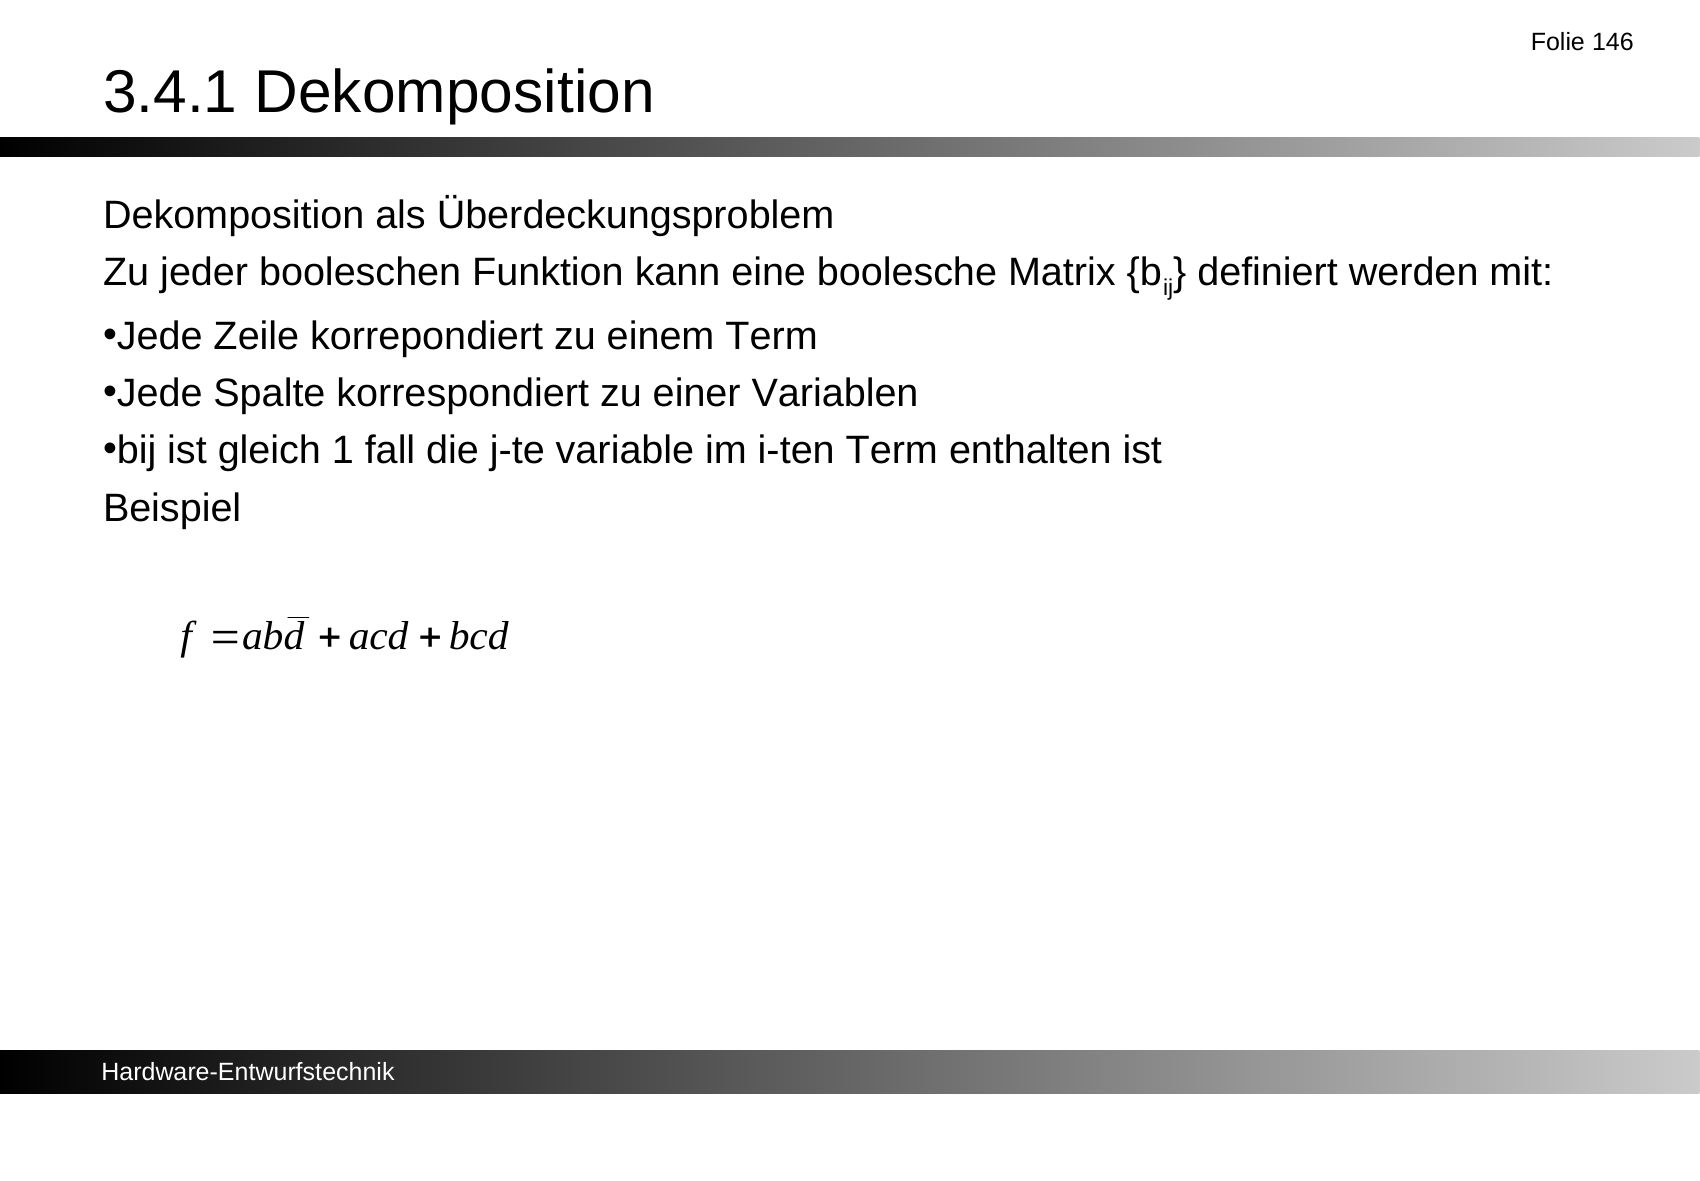

# 3.4.1 Dekomposition
Dekomposition als Überdeckungsproblem
Zu jeder booleschen Funktion kann eine boolesche Matrix {bij} definiert werden mit:
Jede Zeile korrepondiert zu einem Term
Jede Spalte korrespondiert zu einer Variablen
bij ist gleich 1 fall die j-te variable im i-ten Term enthalten ist
Beispiel